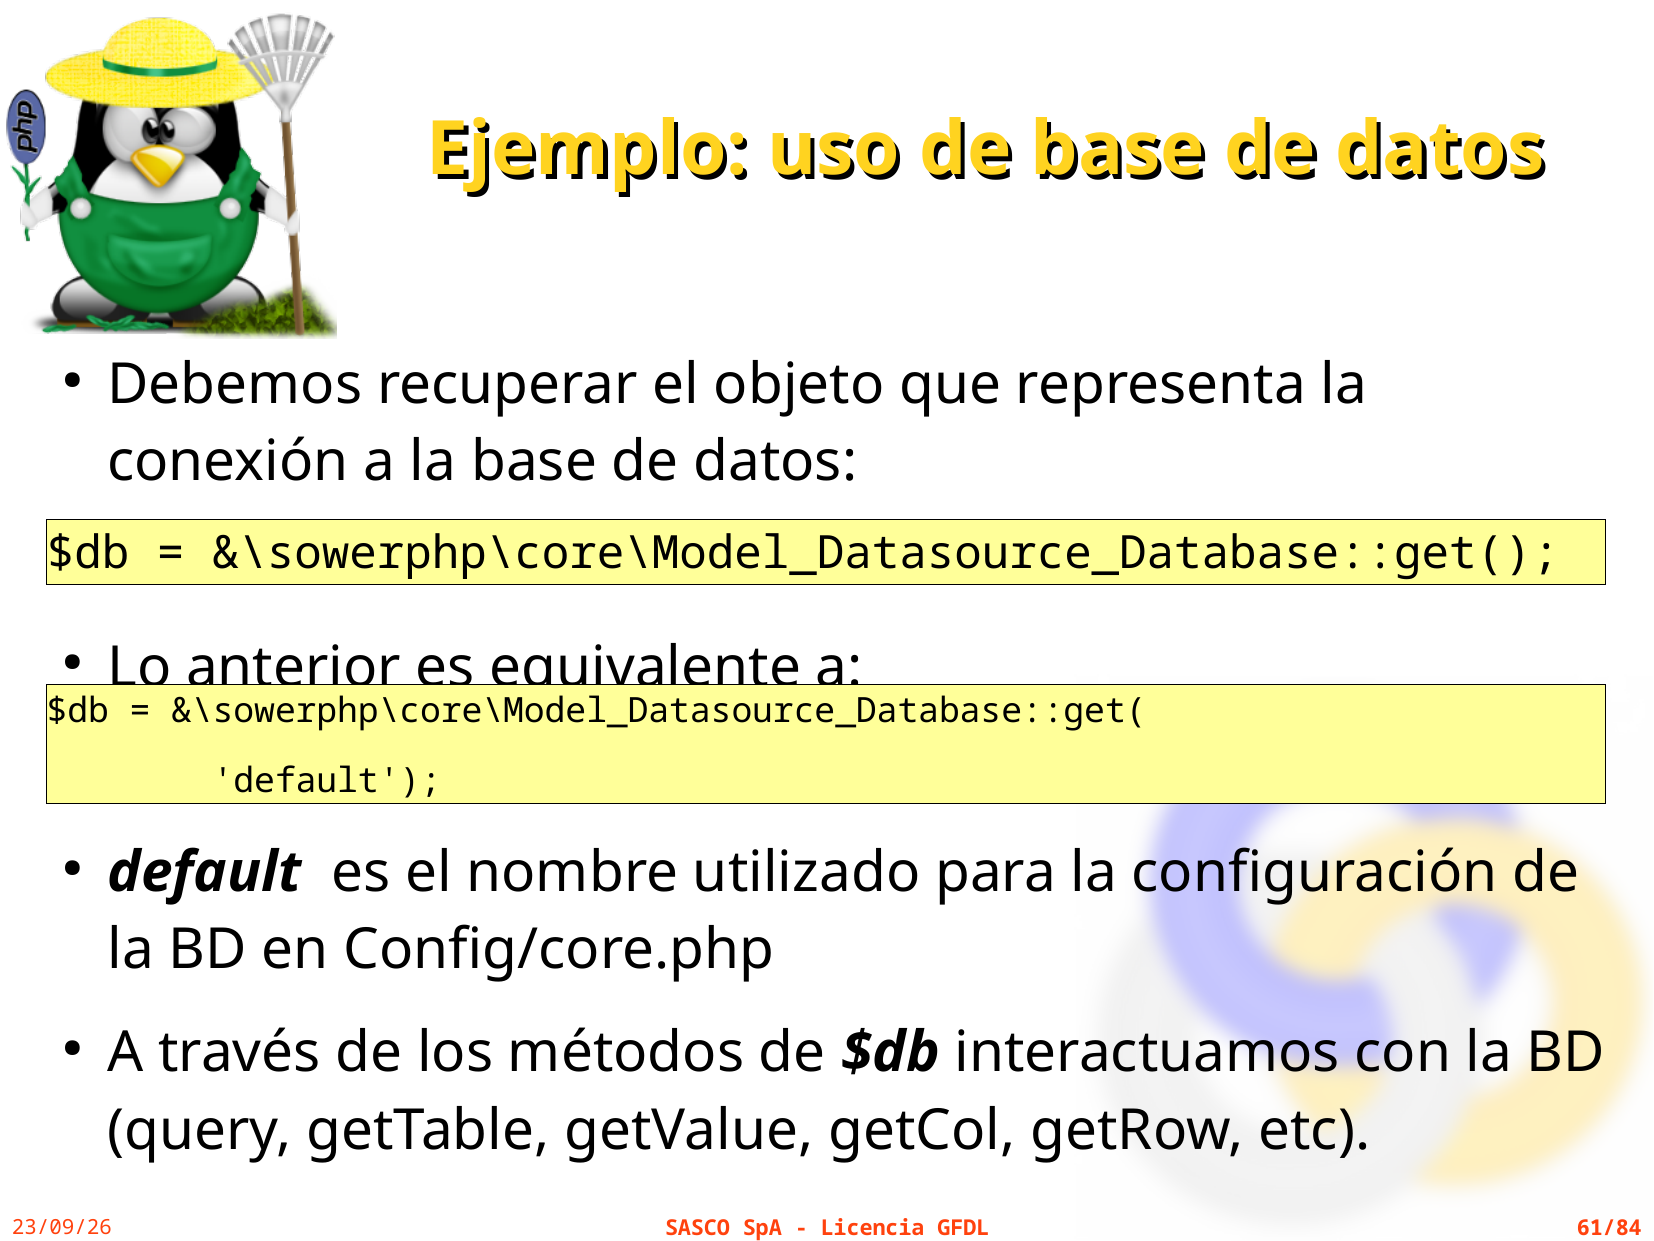

# Ejemplo: uso de base de datos
Debemos recuperar el objeto que representa la conexión a la base de datos:
Lo anterior es equivalente a:
default es el nombre utilizado para la configuración de la BD en Config/core.php
A través de los métodos de $db interactuamos con la BD (query, getTable, getValue, getCol, getRow, etc).
$db = &\sowerphp\core\Model_Datasource_Database::get();
$db = &\sowerphp\core\Model_Datasource_Database::get(
 'default');
SASCO SpA - Licencia GFDL
61